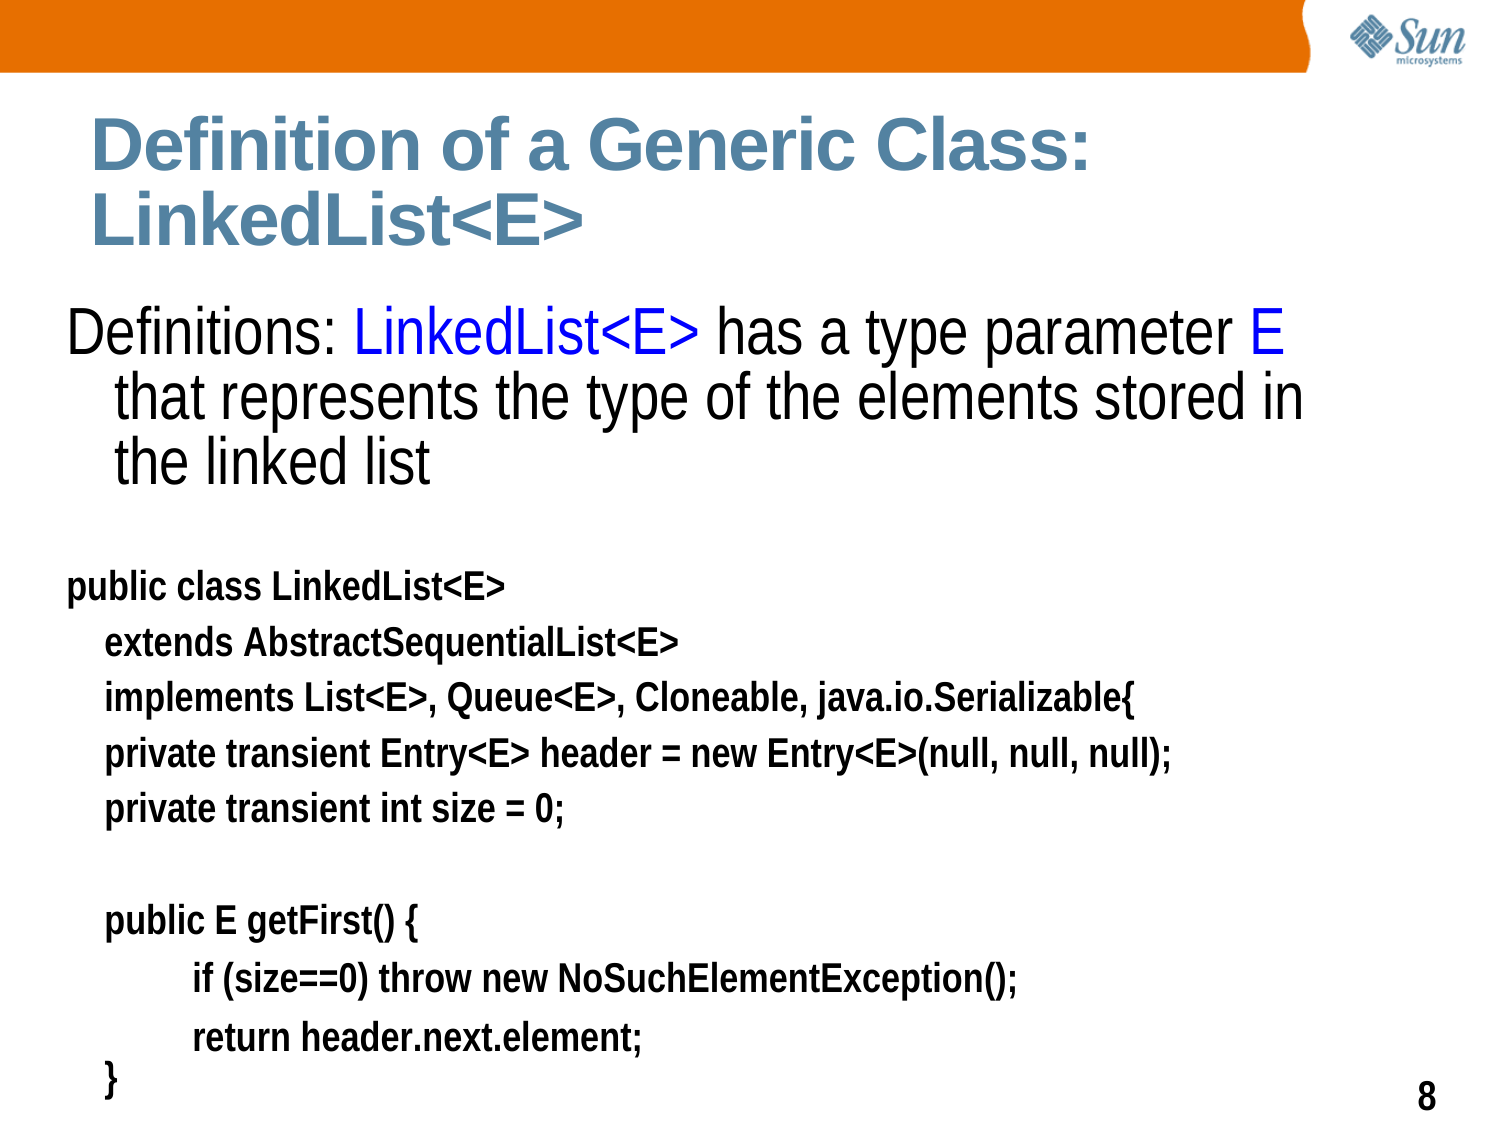

# Definition of a Generic Class: LinkedList<E>
Definitions: LinkedList<E> has a type parameter E that represents the type of the elements stored in the linked list
public class LinkedList<E>
 extends AbstractSequentialList<E>
 implements List<E>, Queue<E>, Cloneable, java.io.Serializable{
 private transient Entry<E> header = new Entry<E>(null, null, null);
 private transient int size = 0;
 public E getFirst() {
if (size==0) throw new NoSuchElementException();
return header.next.element;
 }
 ...